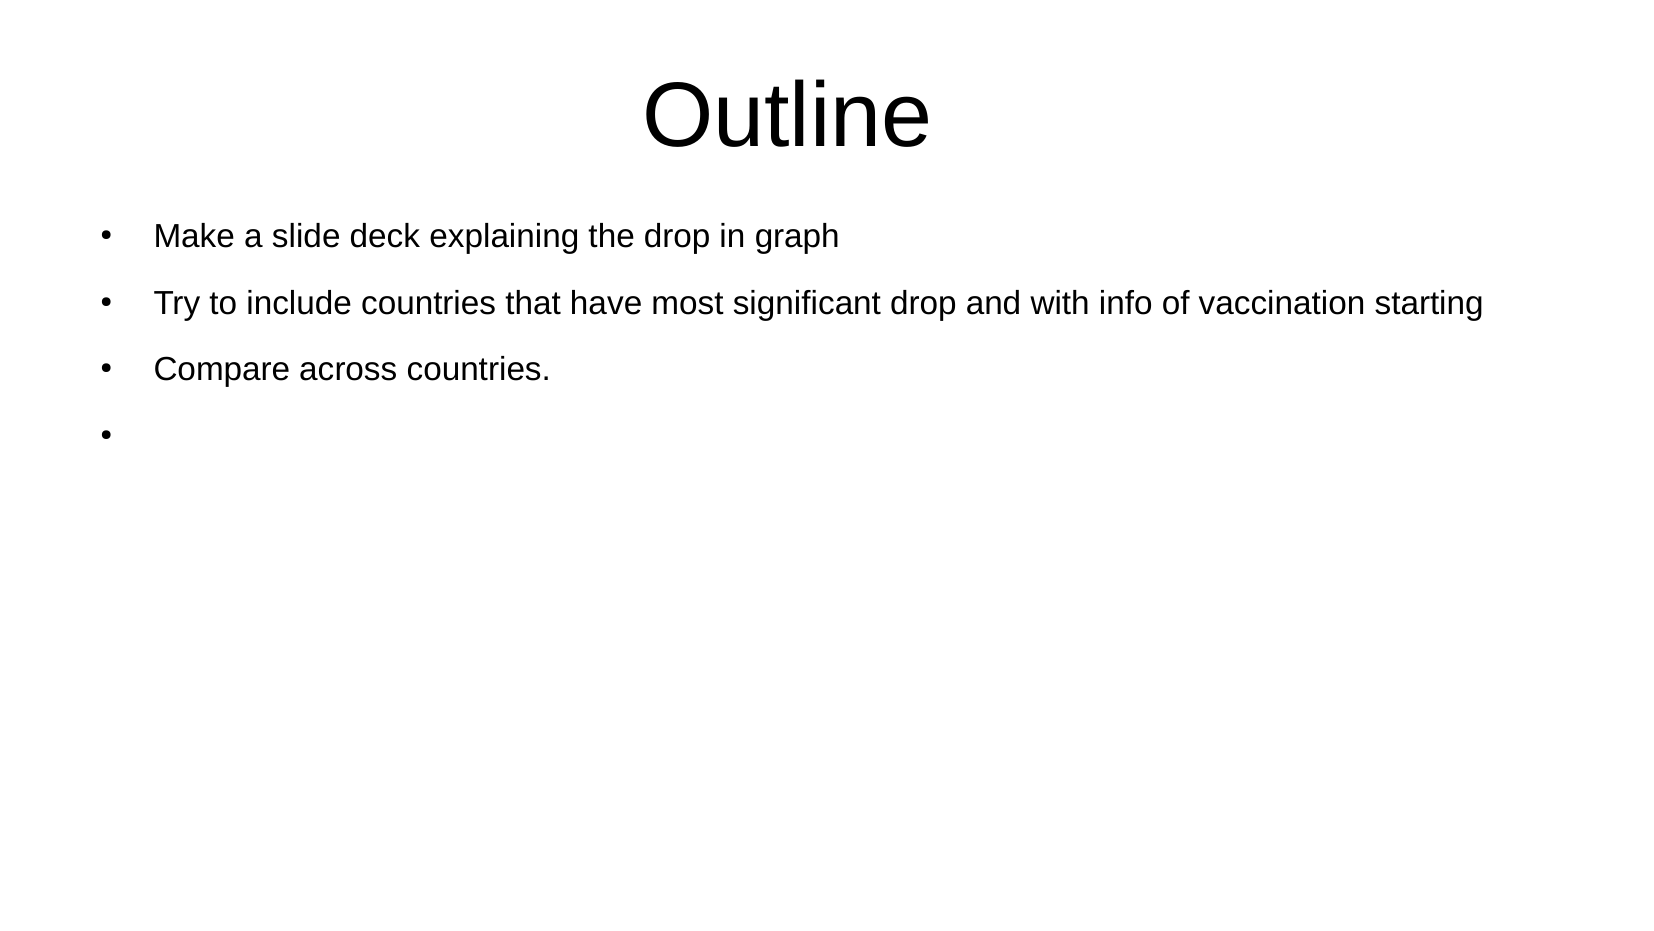

# Outline
Make a slide deck explaining the drop in graph
Try to include countries that have most significant drop and with info of vaccination starting
Compare across countries.